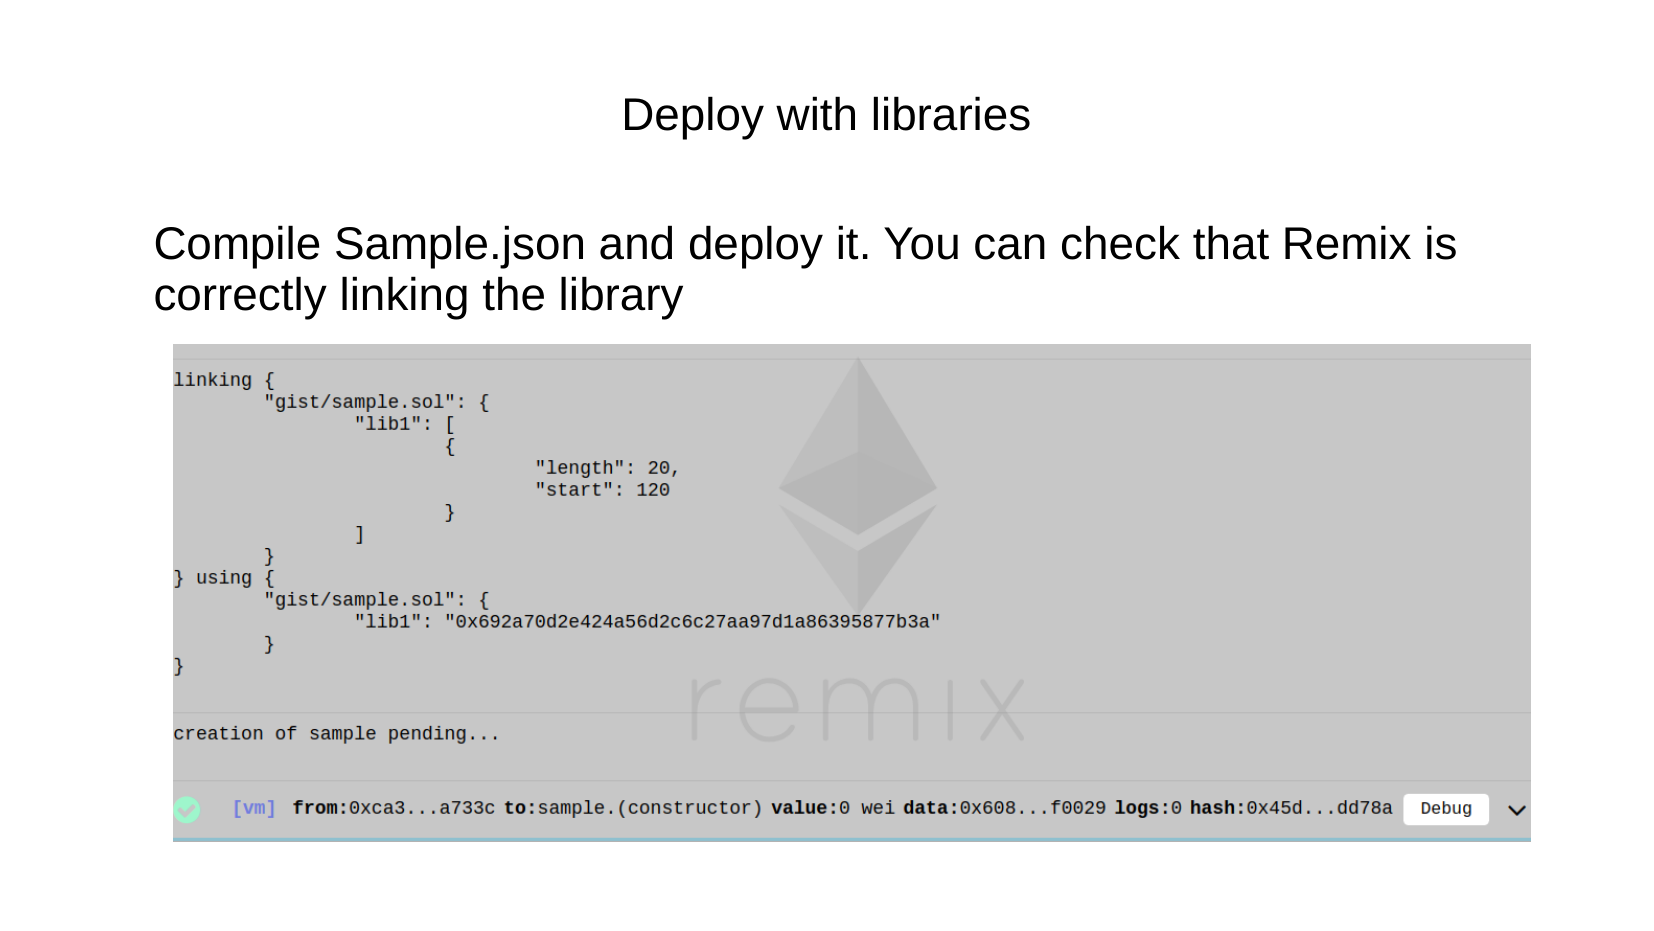

Deploy with libraries
# Compile Sample.json and deploy it. You can check that Remix is correctly linking the library